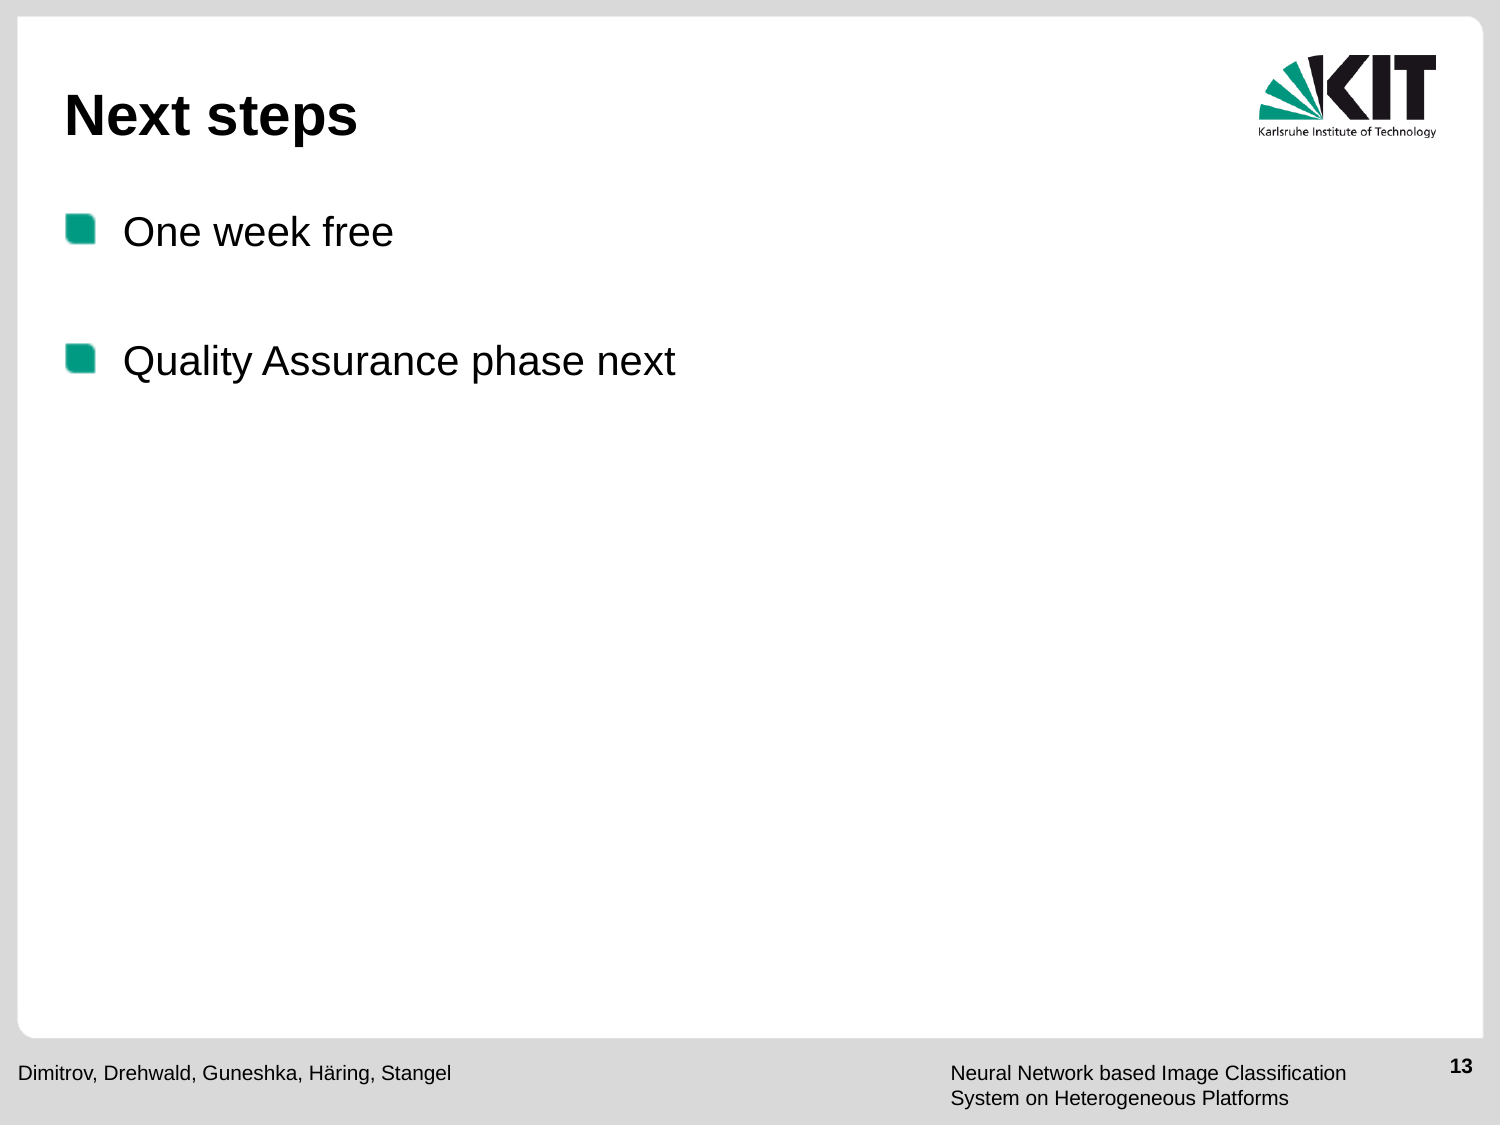

# Next steps
One week free
Quality Assurance phase next
Dimitrov, Drehwald, Guneshka, Häring, Stangel
Neural Network based Image Classification System on Heterogeneous Platforms